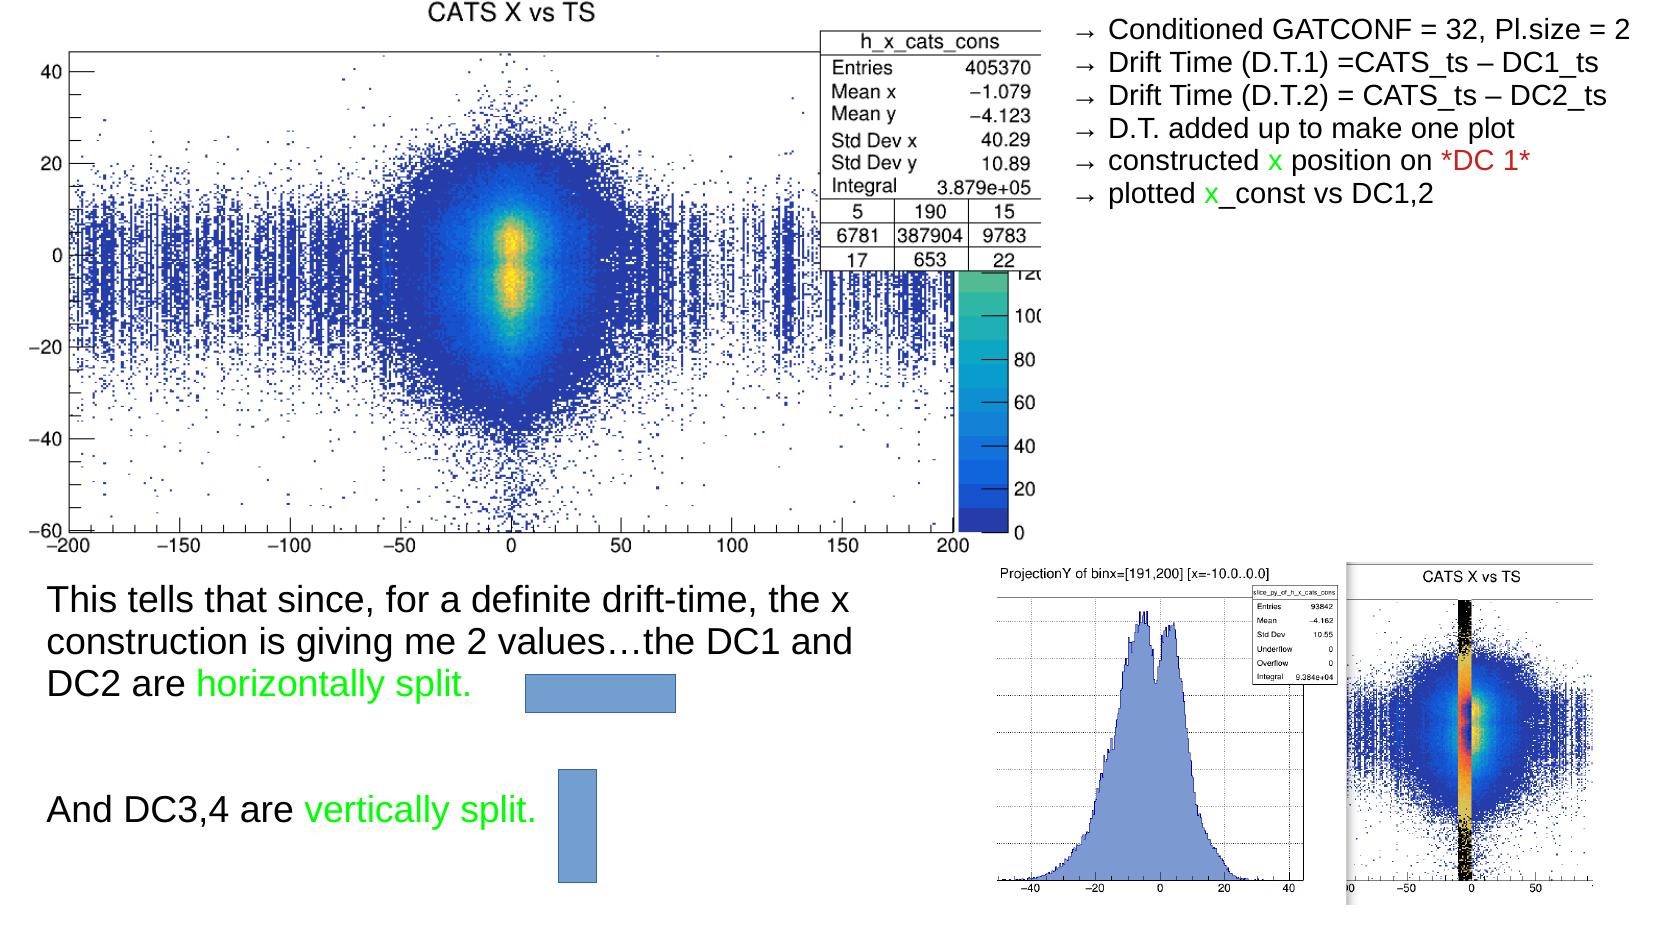

→ Conditioned GATCONF = 32, Pl.size = 2
→ Drift Time (D.T.1) =CATS_ts – DC1_ts
→ Drift Time (D.T.2) = CATS_ts – DC2_ts
→ D.T. added up to make one plot
→ constructed x position on *DC 1*
→ plotted x_const vs DC1,2
This tells that since, for a definite drift-time, the x construction is giving me 2 values…the DC1 and DC2 are horizontally split.
And DC3,4 are vertically split.